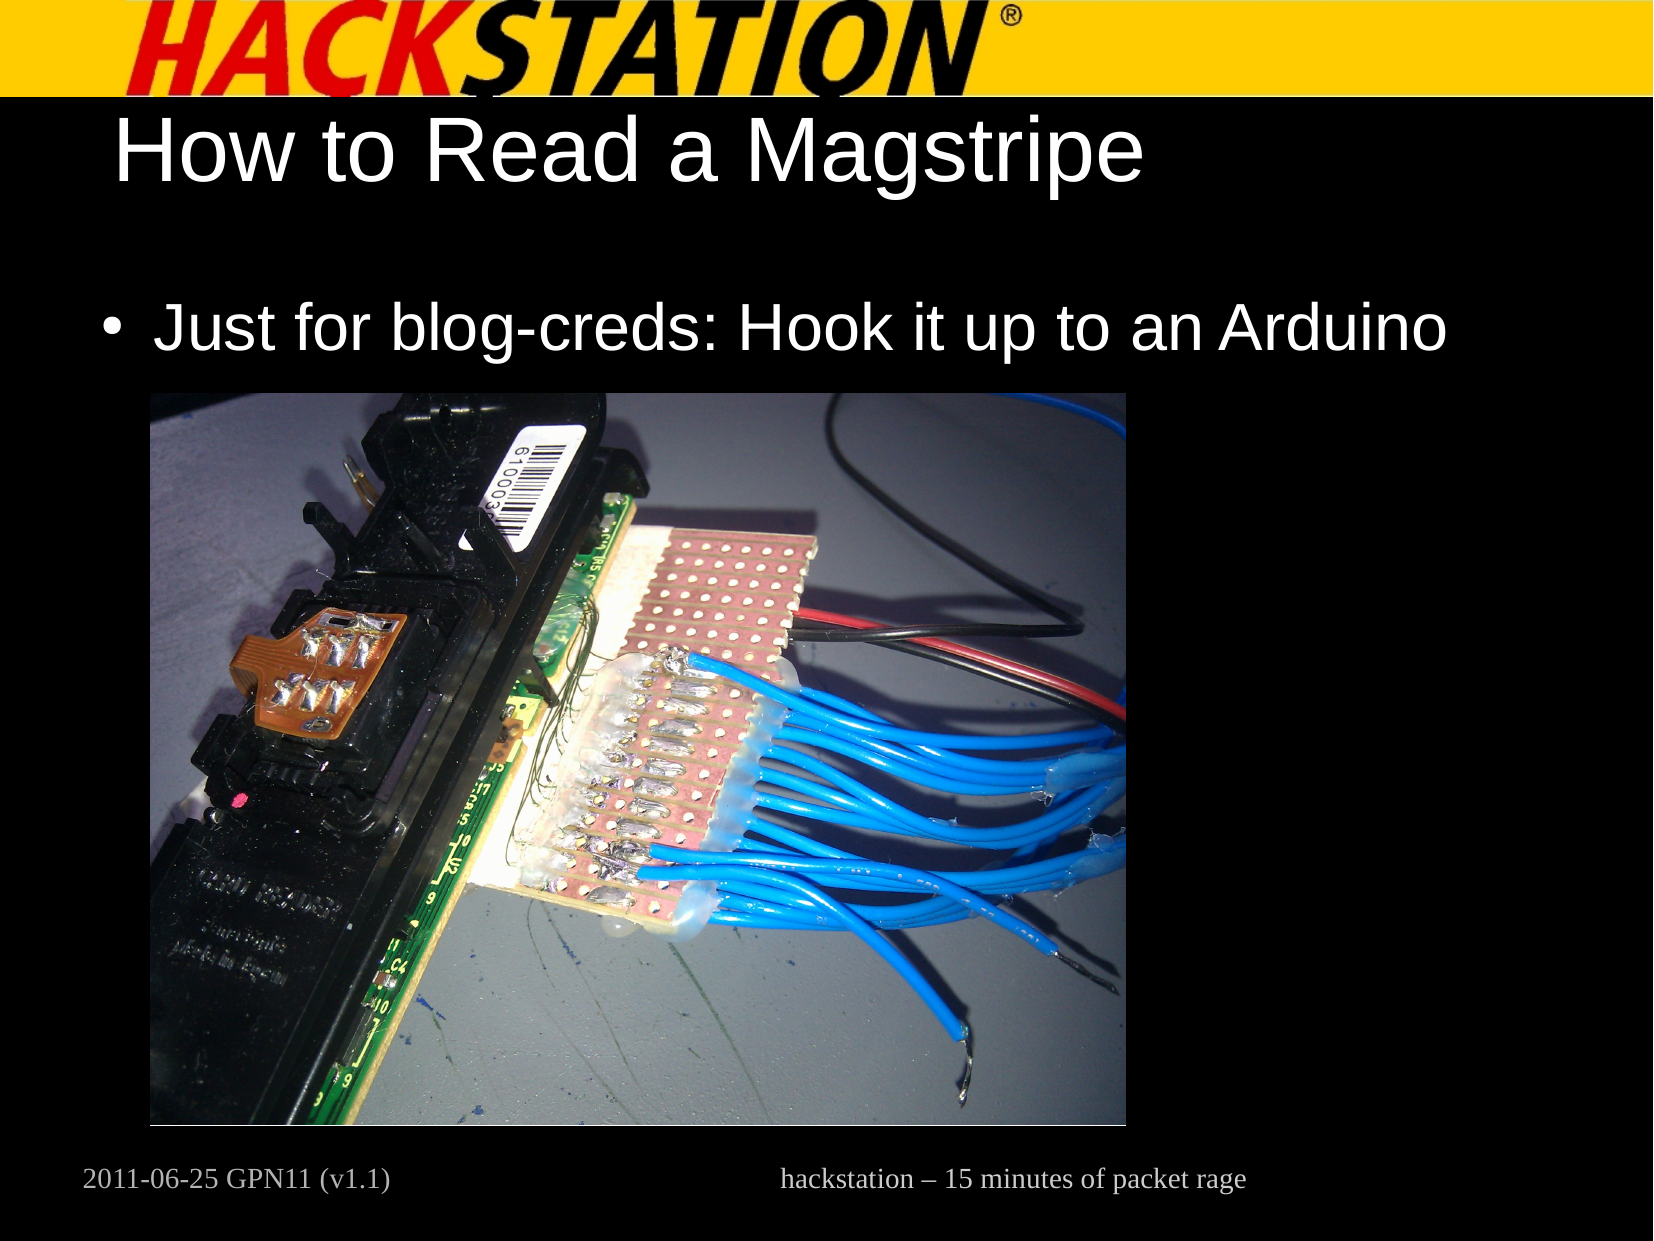

# How to Read a Magstripe
Just for blog-creds: Hook it up to an Arduino